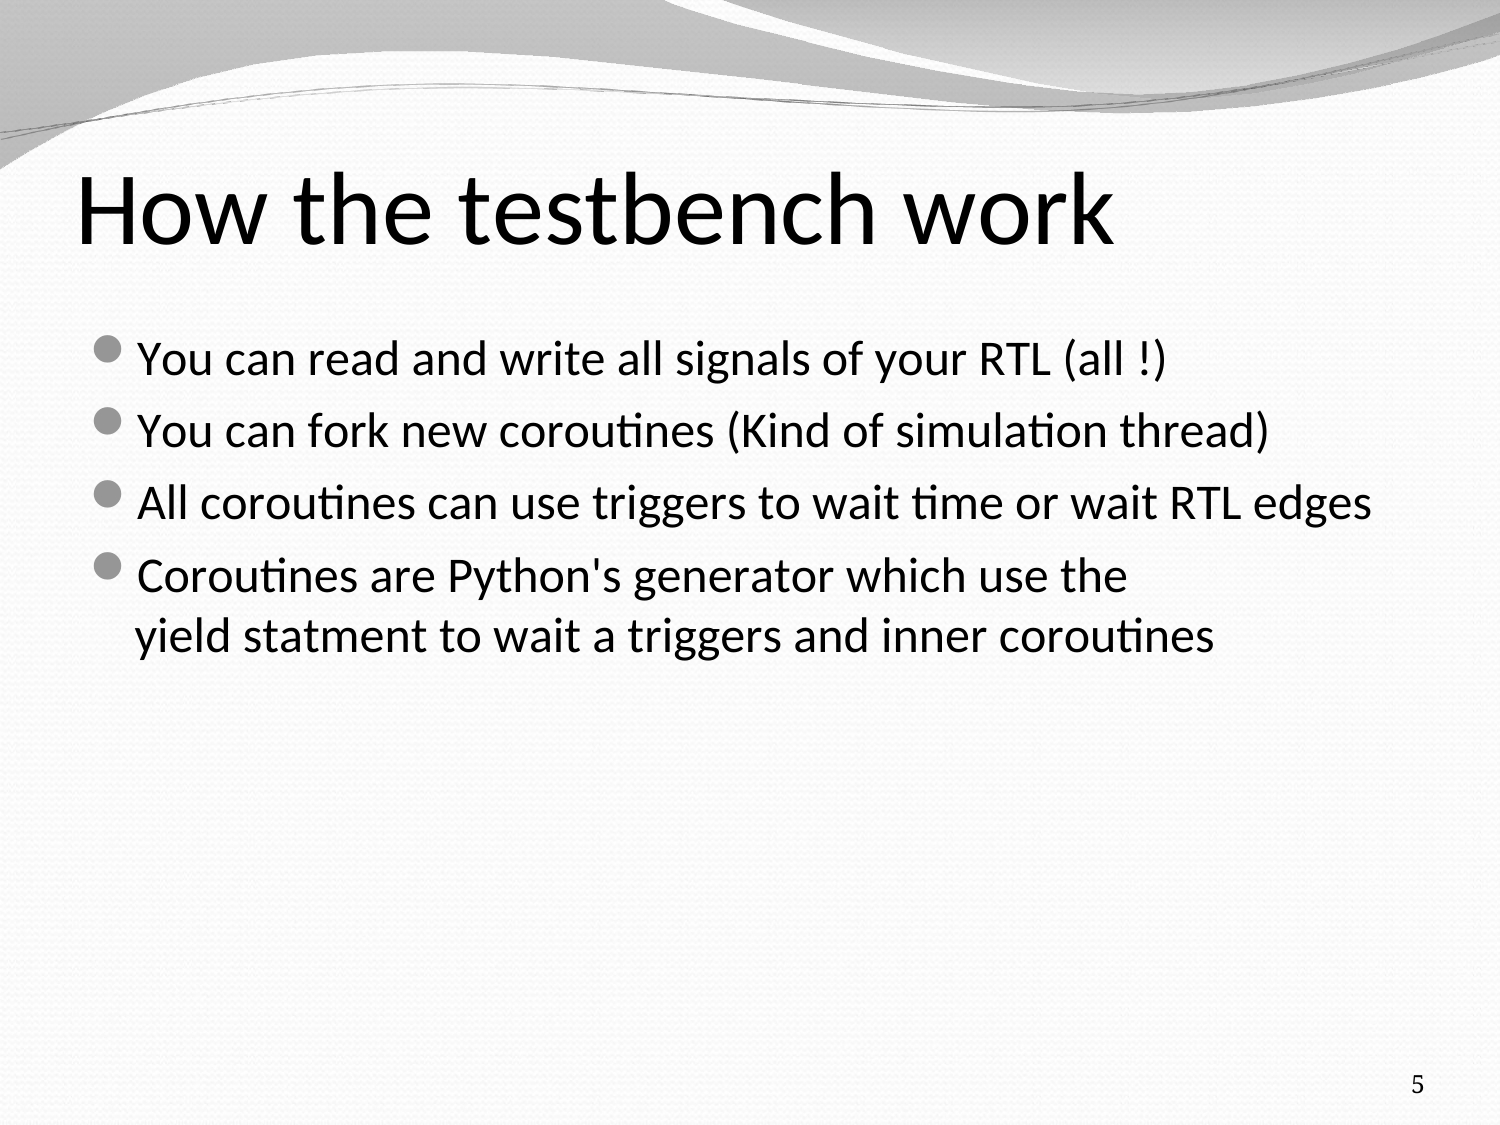

How the testbench work
# You can read and write all signals of your RTL (all !)
You can fork new coroutines (Kind of simulation thread)
All coroutines can use triggers to wait time or wait RTL edges
Coroutines are Python's generator which use the yield statment to wait a triggers and inner coroutines